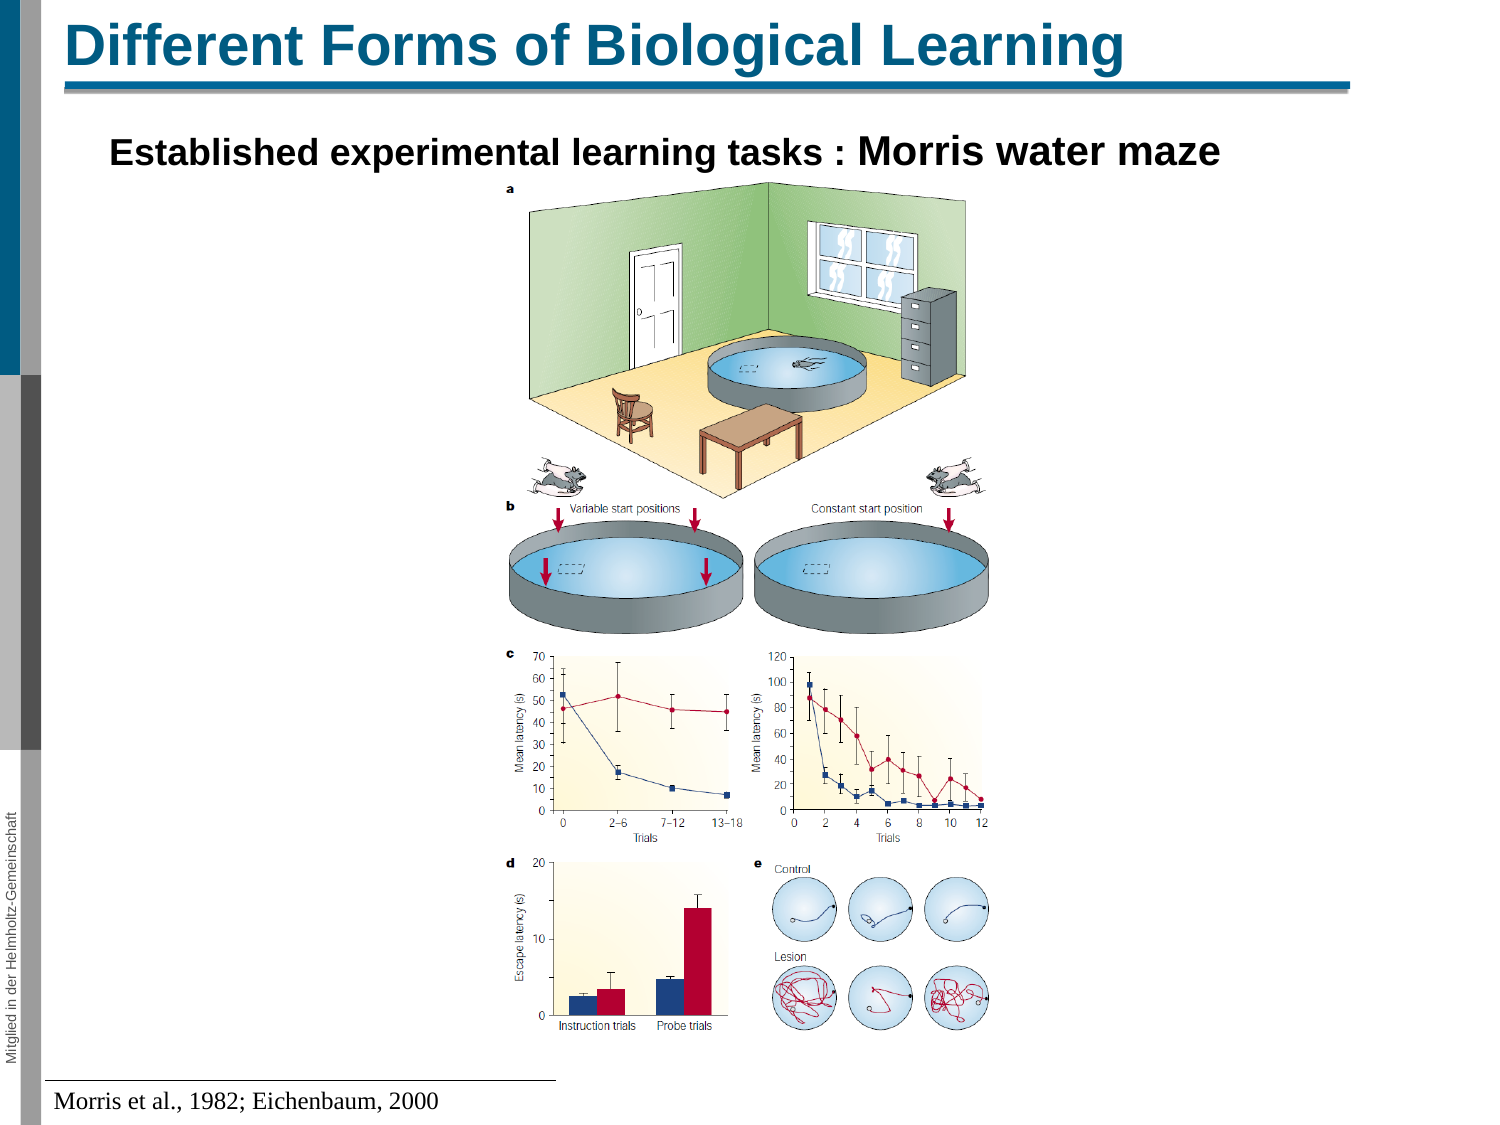

Different Forms of Biological Learning
Established experimental learning tasks : Morris water maze
Morris et al., 1982; Eichenbaum, 2000